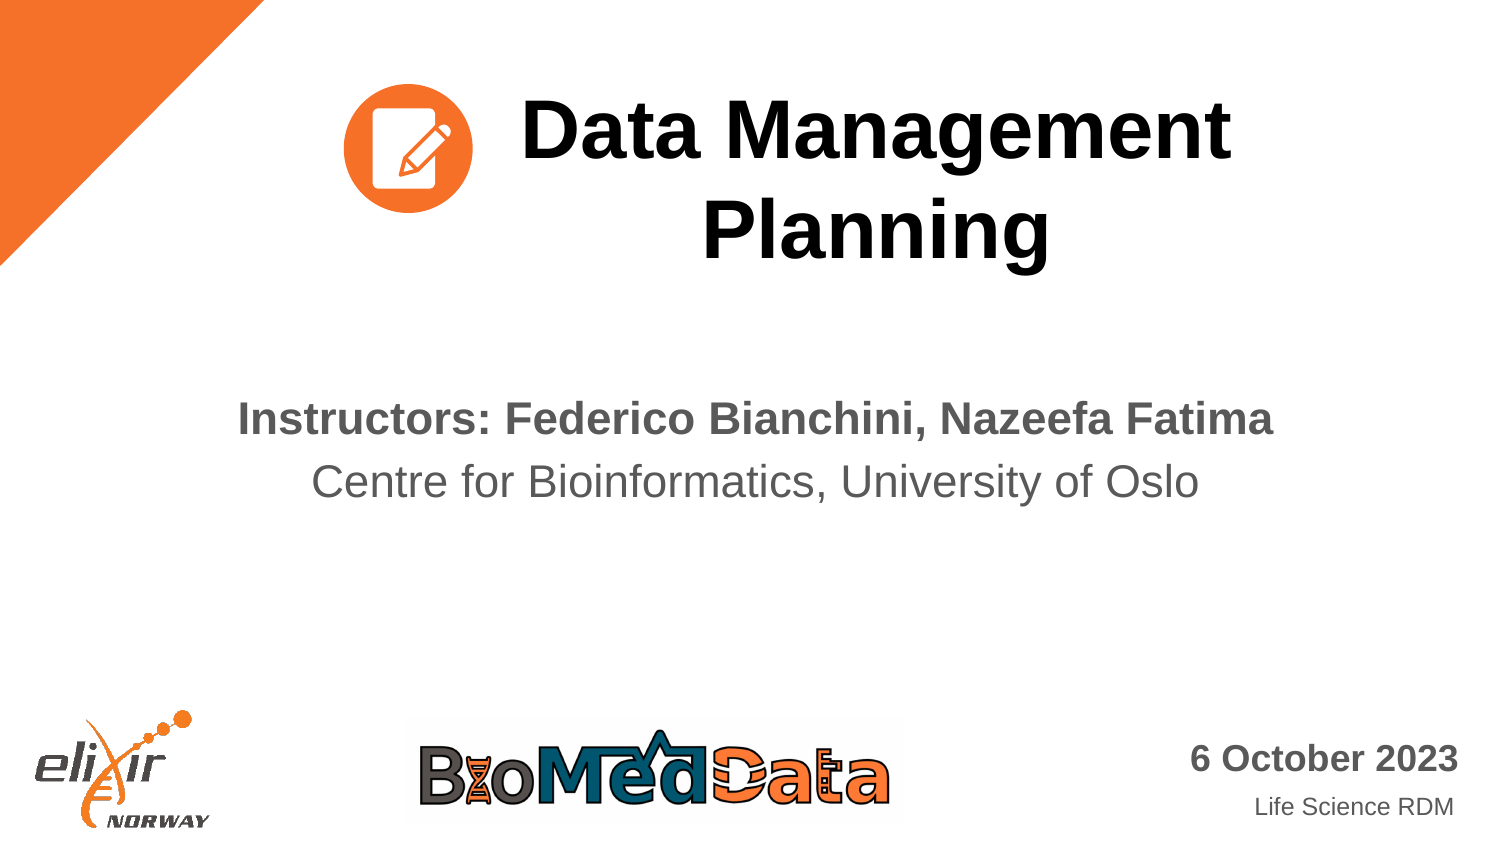

Data Management Planning
Instructors: Federico Bianchini, Nazeefa Fatima
Centre for Bioinformatics, University of Oslo
6 October 2023
Life Science RDM